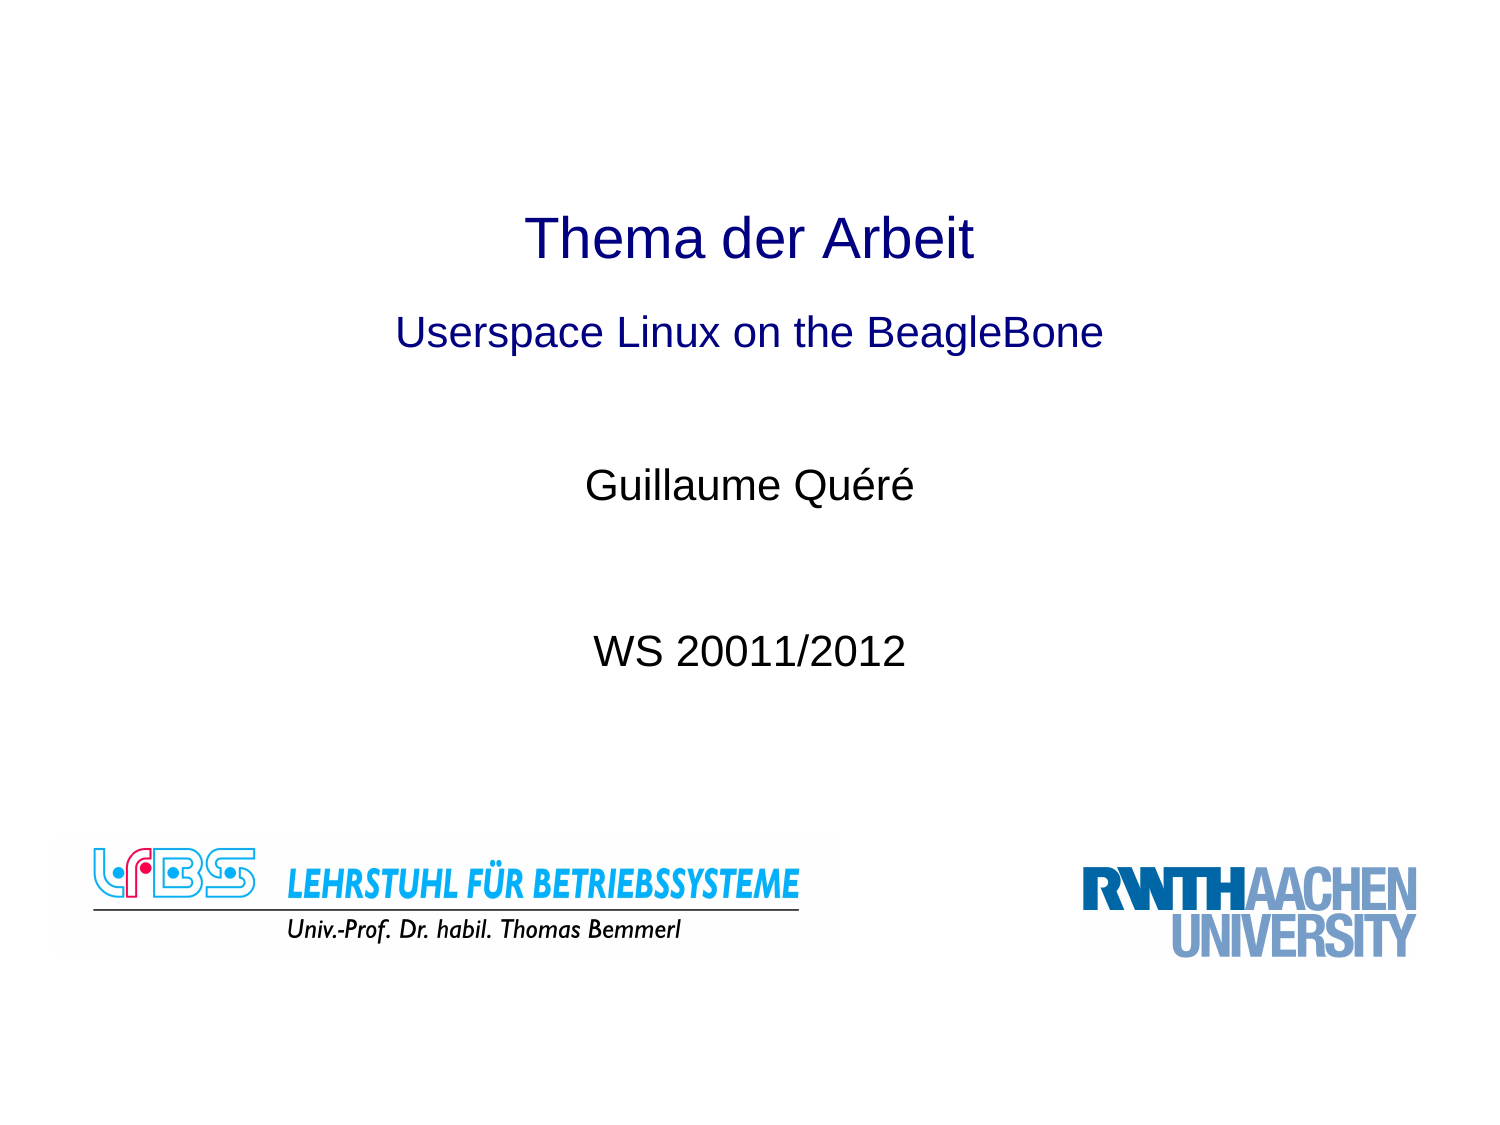

Thema der Arbeit
# Userspace Linux on the BeagleBone
Guillaume Quéré
WS 20011/2012